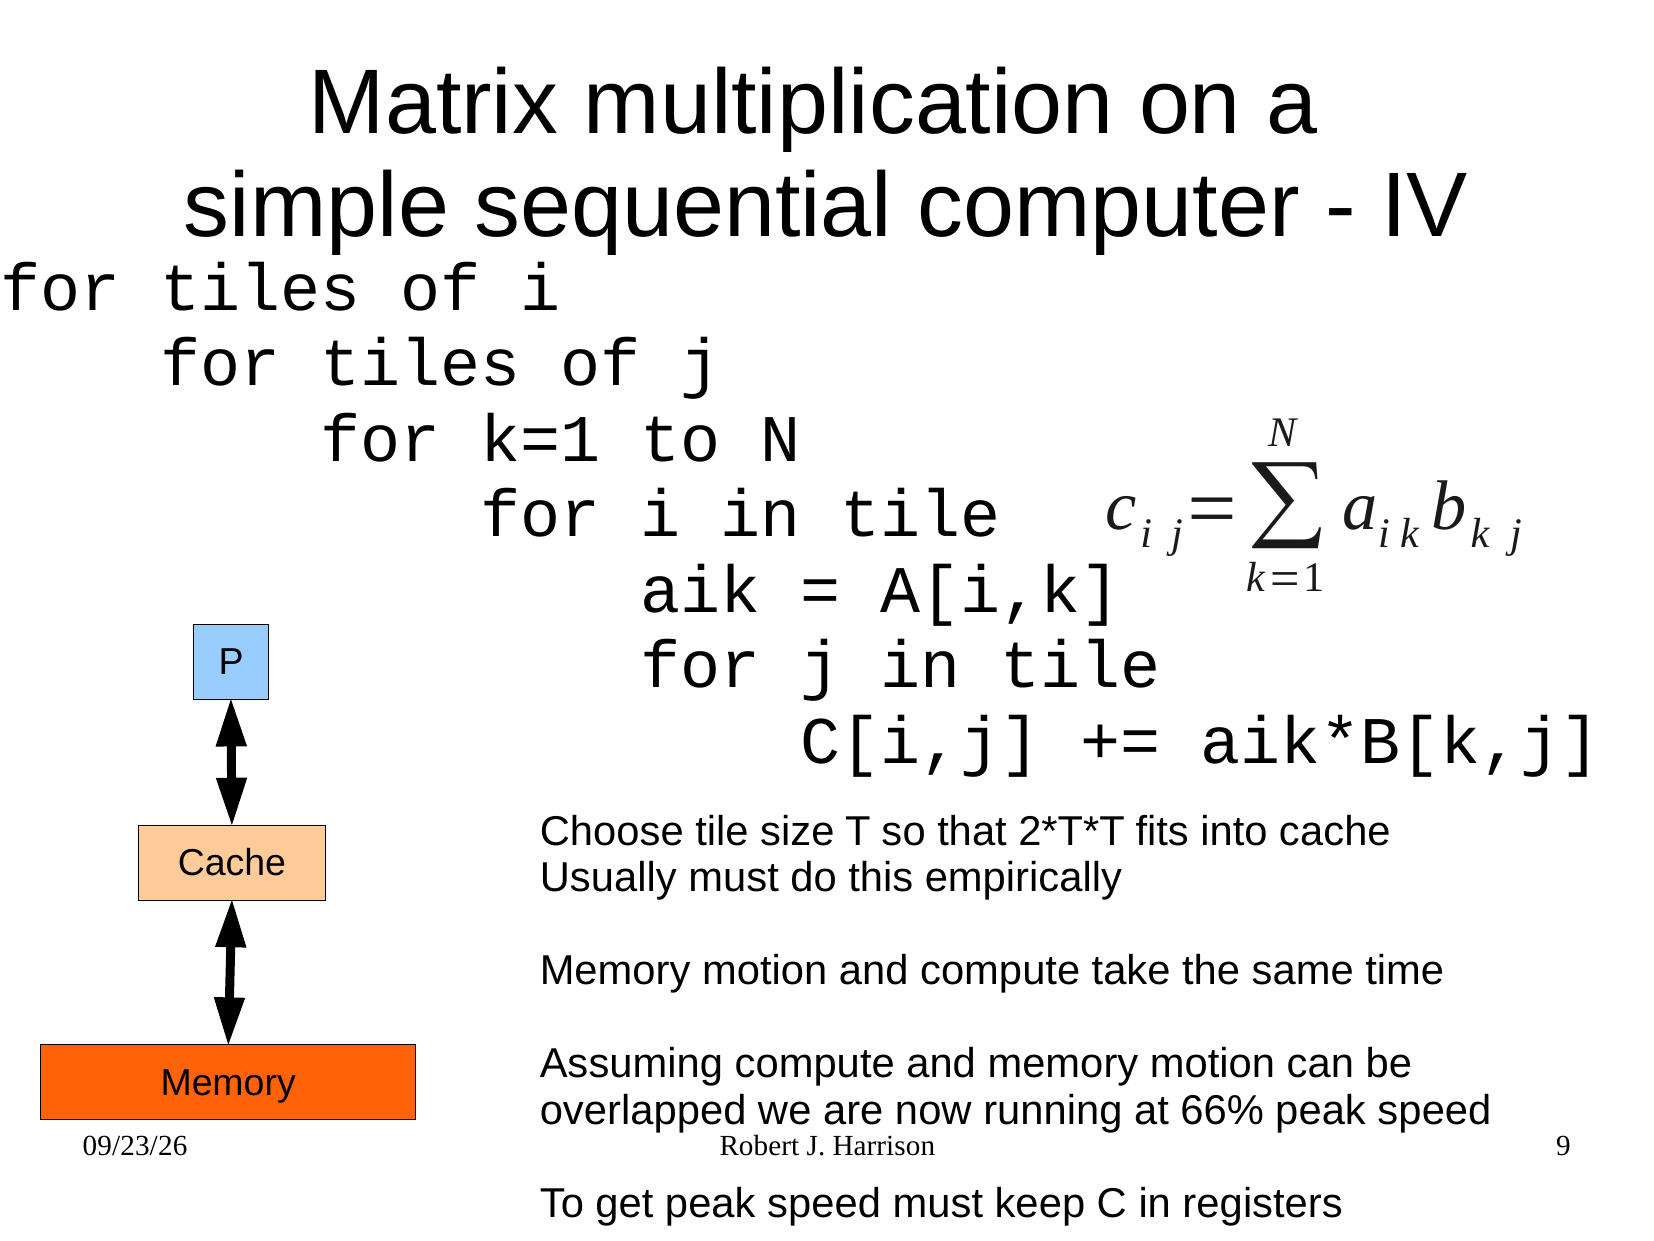

# Matrix multiplication on a simple sequential computer - IV
for tiles of i
 for tiles of j
 for k=1 to N
 for i in tile
 aik = A[i,k]
 for j in tile
 C[i,j] += aik*B[k,j]
P
Choose tile size T so that 2*T*T fits into cache
Usually must do this empirically
Memory motion and compute take the same time
Assuming compute and memory motion can be
overlapped we are now running at 66% peak speed
To get peak speed must keep C in registers
Cache
Memory
Robert J. Harrison
9